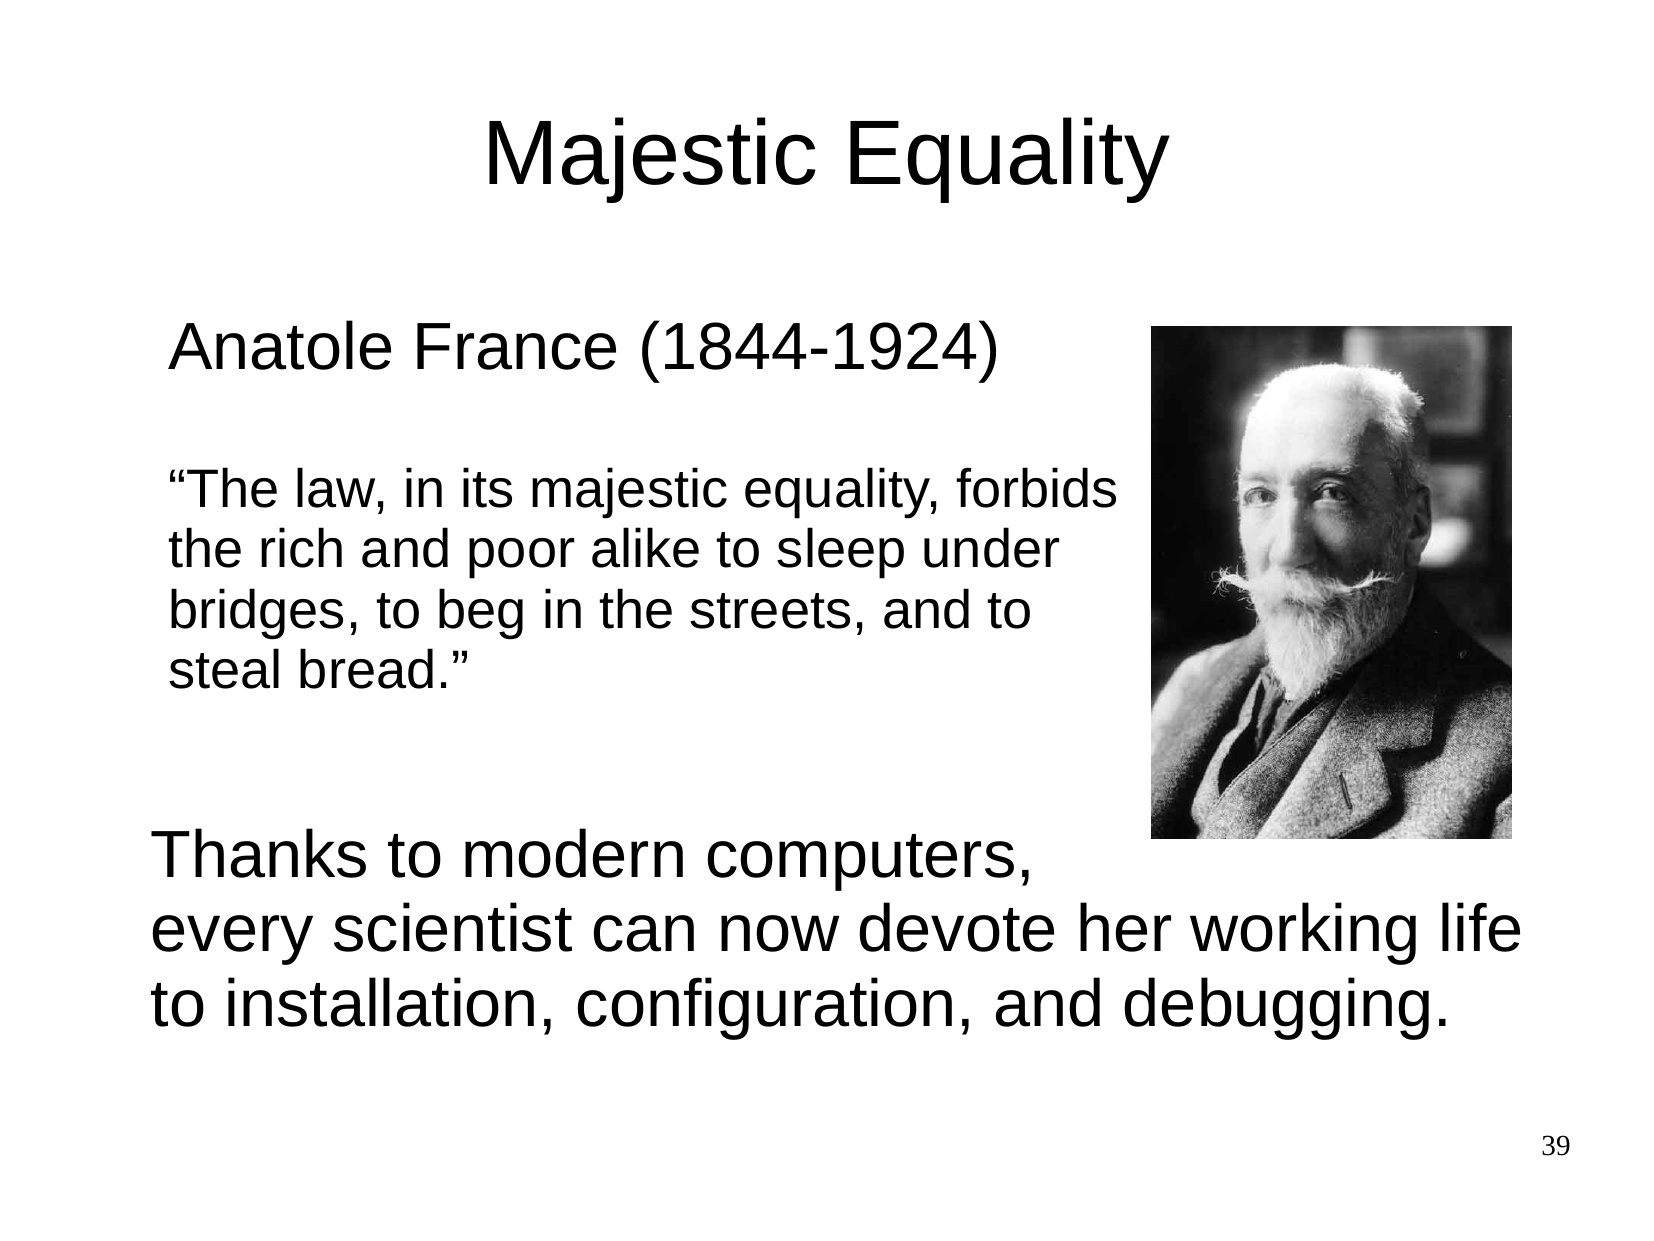

# Majestic Equality
Anatole France (1844-1924)
“The law, in its majestic equality, forbids
the rich and poor alike to sleep under
bridges, to beg in the streets, and to
steal bread.”
Thanks to modern computers,
every scientist can now devote her working life
to installation, configuration, and debugging.
39